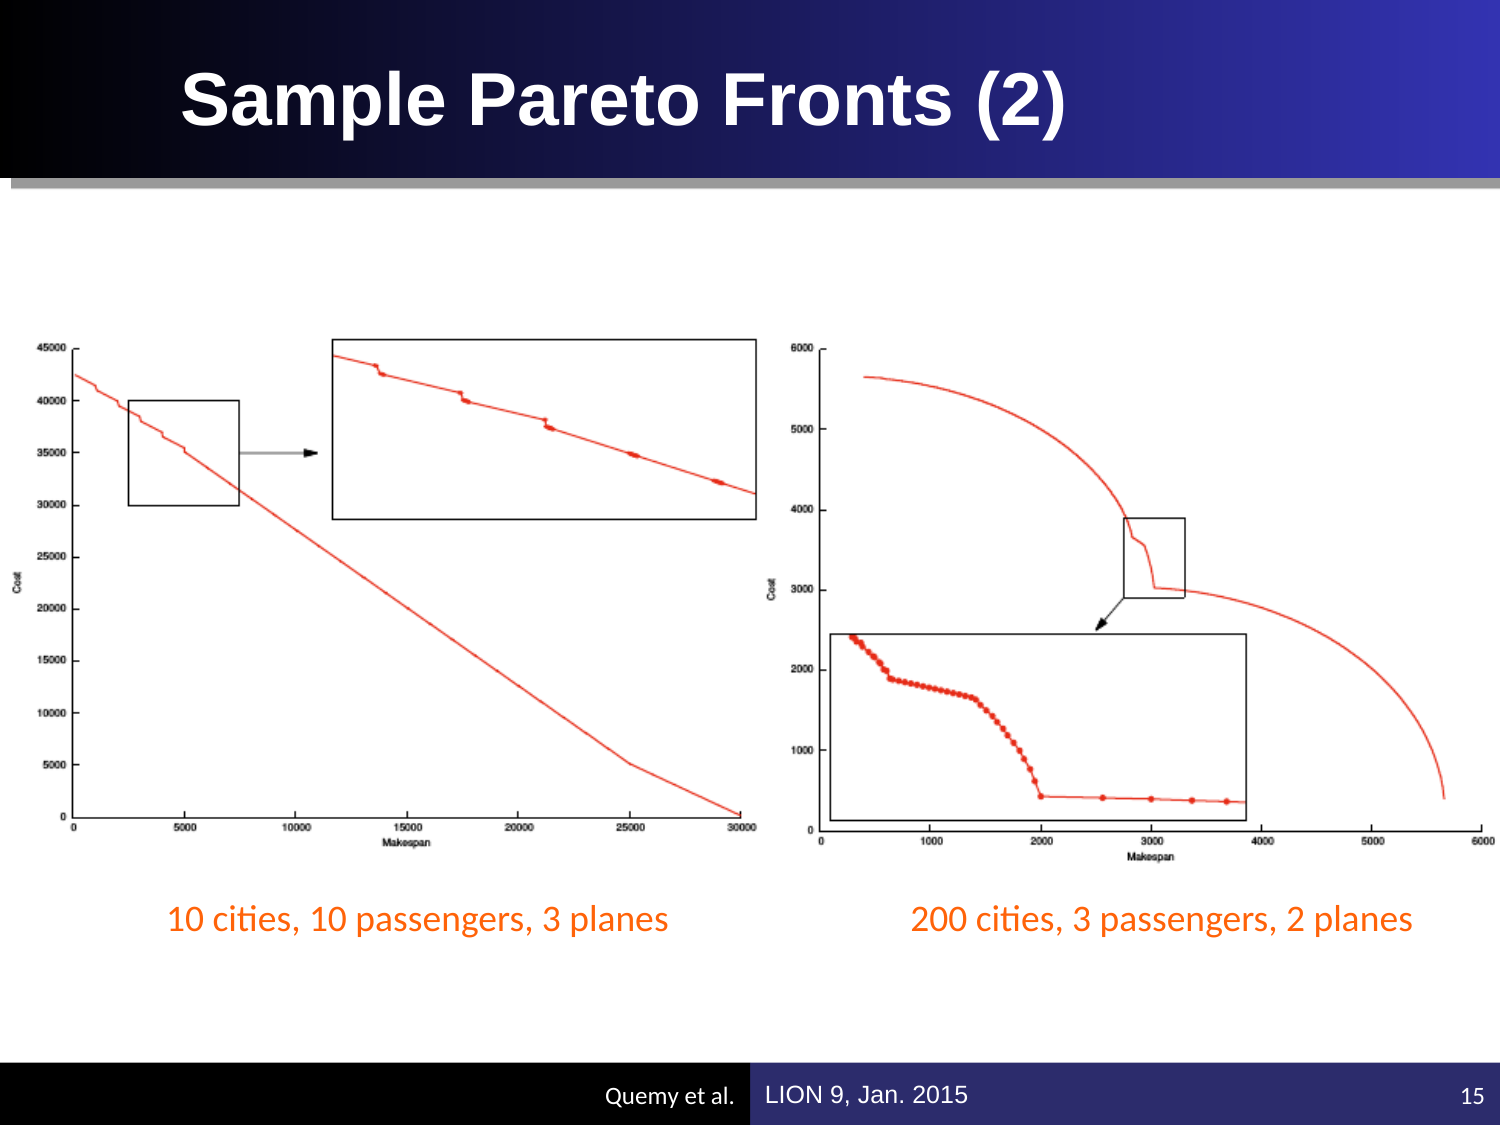

Sample Pareto Fronts (2)
# 10 cities, 10 passengers, 3 planes
200 cities, 3 passengers, 2 planes
15